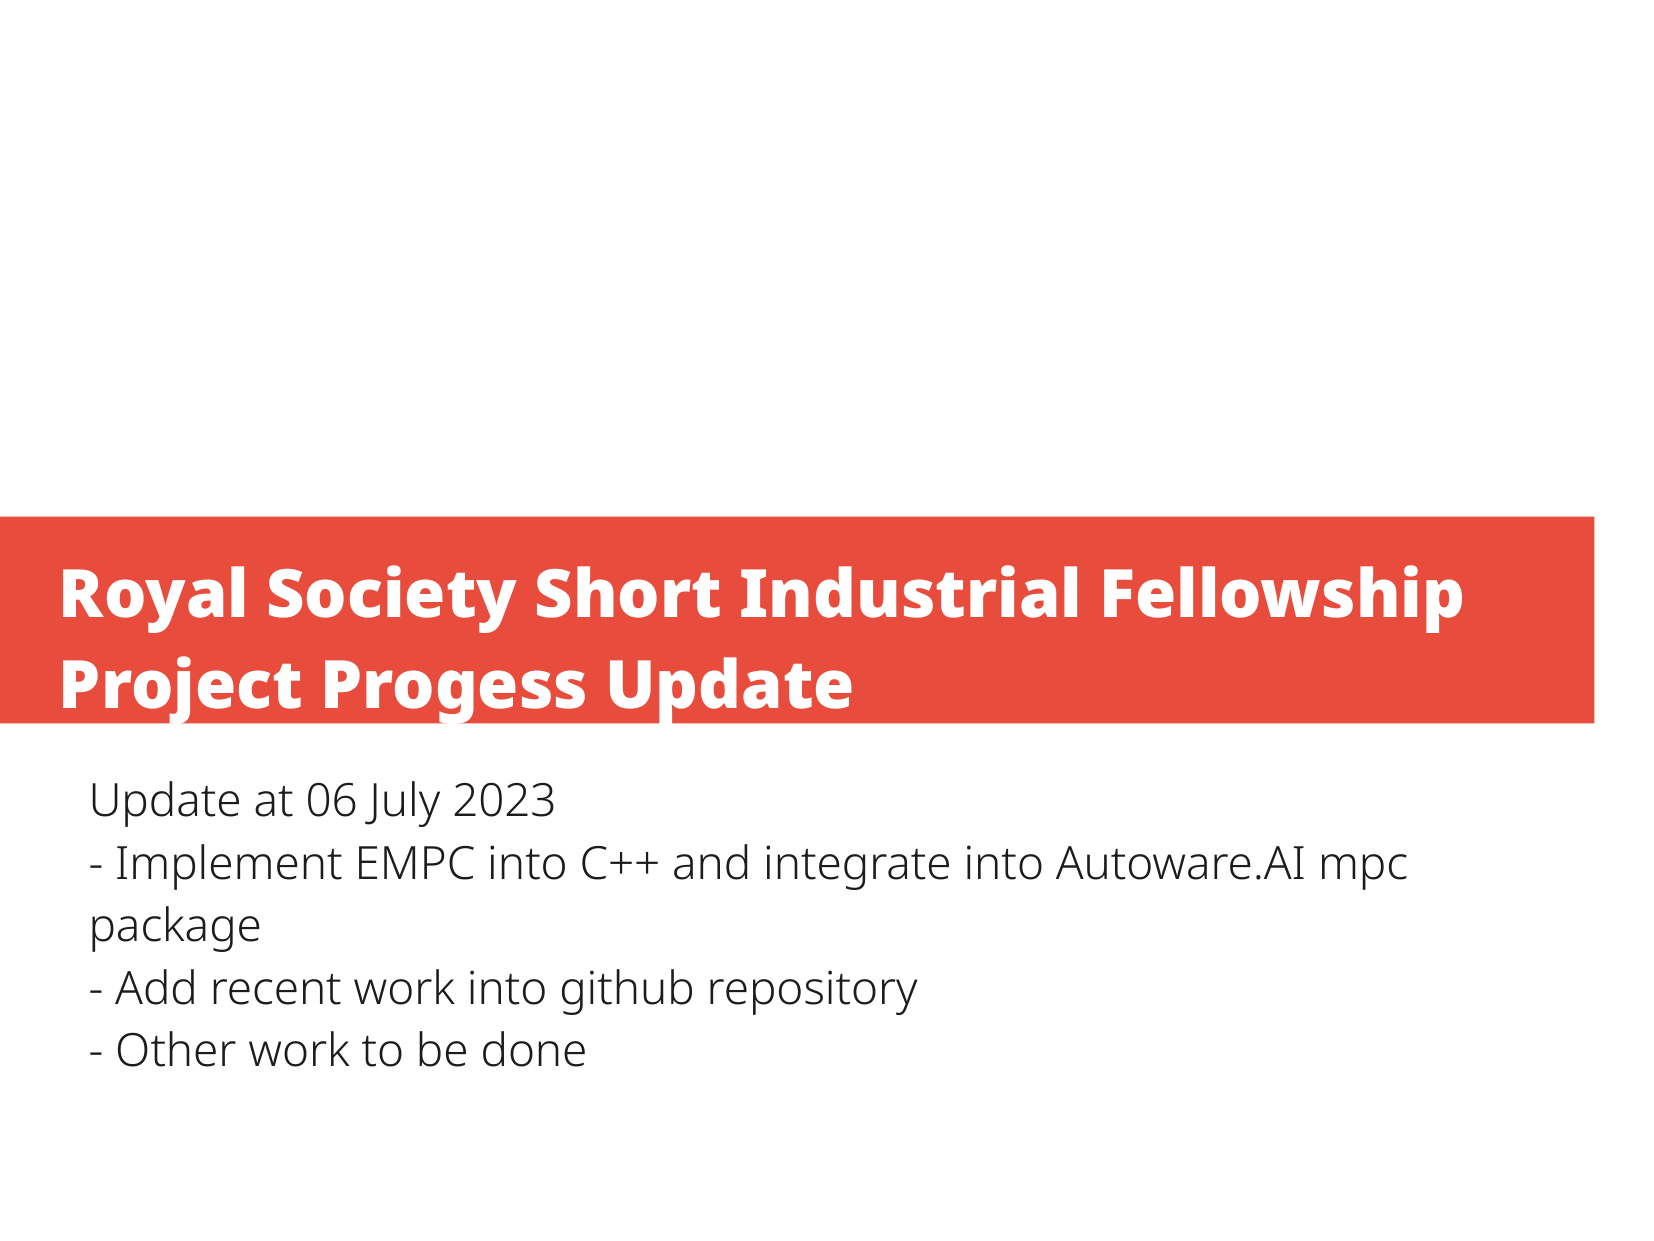

# Royal Society Short Industrial Fellowship Project Progess Update
Update at 06 July 2023
- Implement EMPC into C++ and integrate into Autoware.AI mpc package
- Add recent work into github repository
- Other work to be done